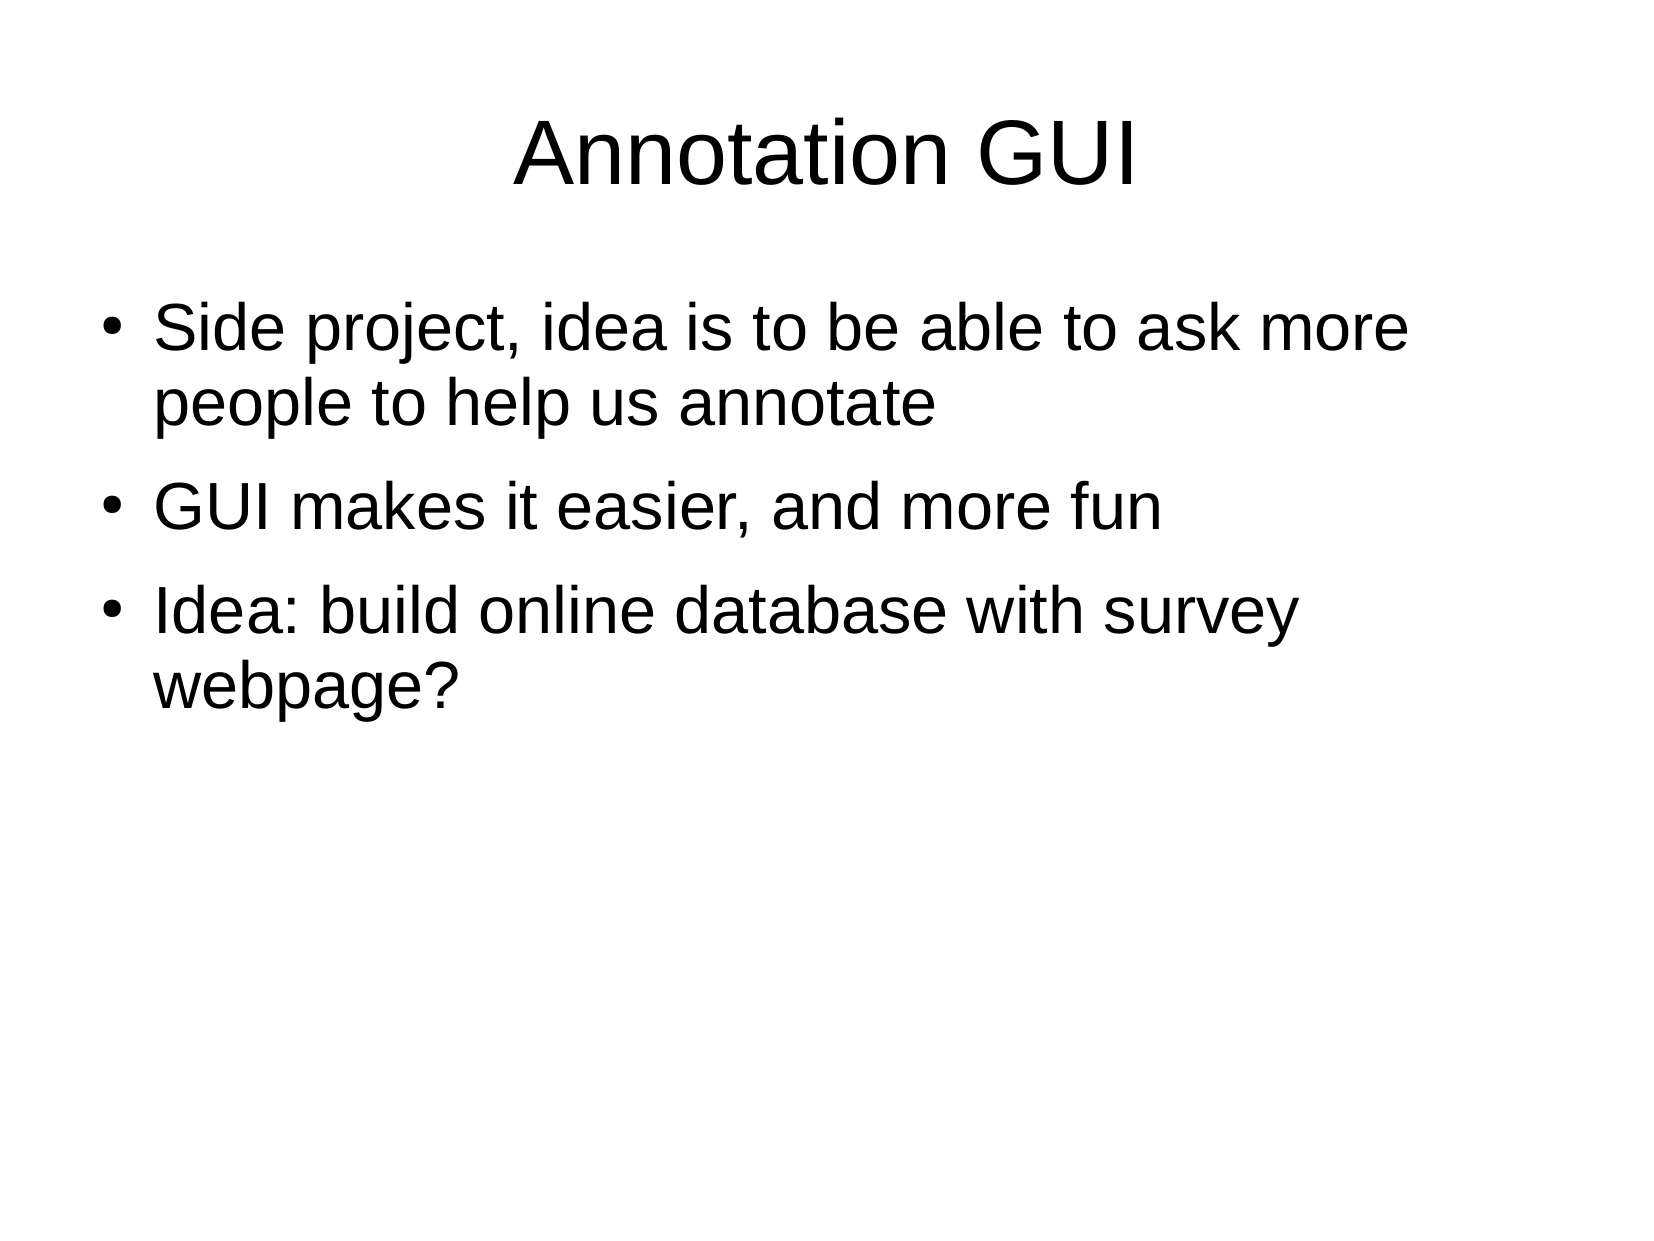

# Annotation GUI
Side project, idea is to be able to ask more people to help us annotate
GUI makes it easier, and more fun
Idea: build online database with survey webpage?